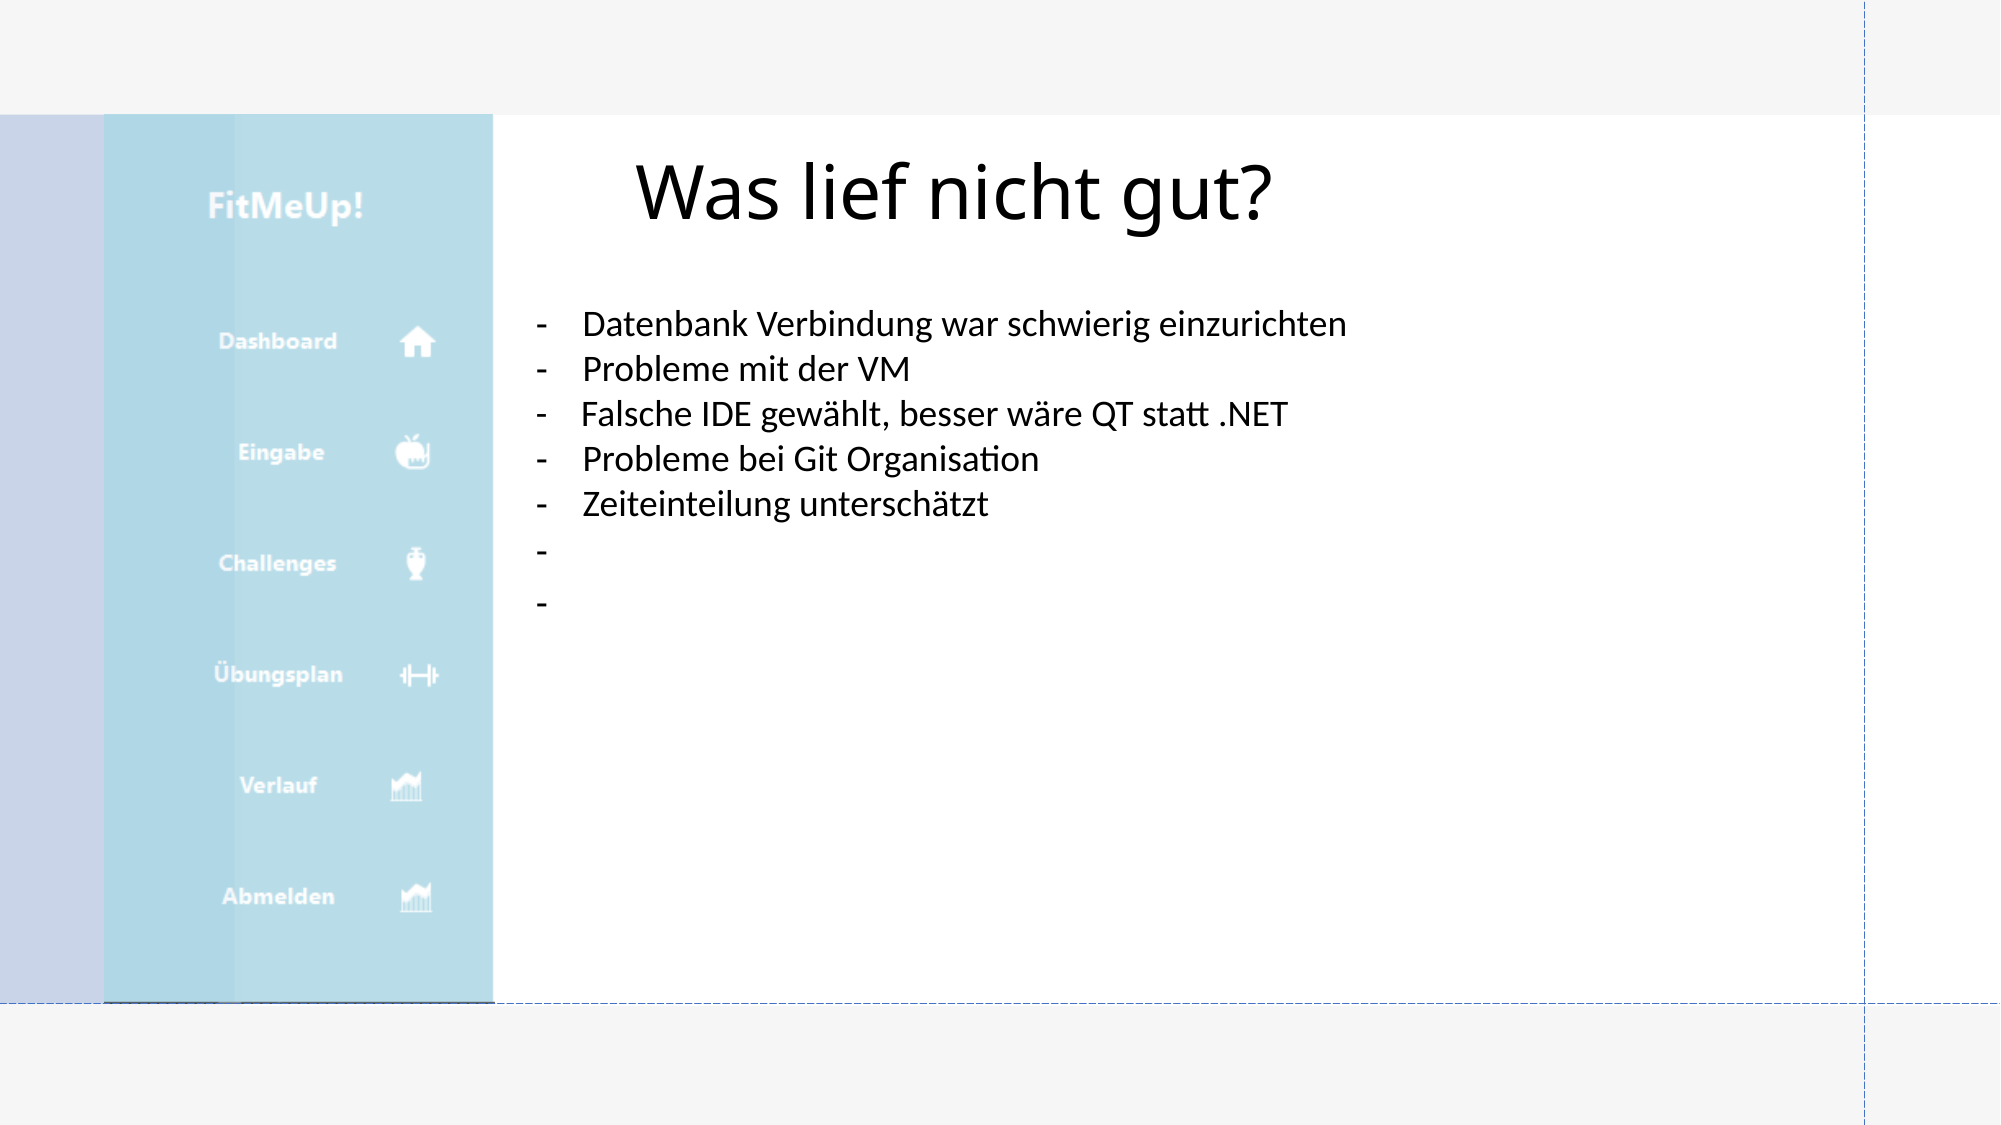

# Was lief nicht gut?
Datenbank Verbindung war schwierig einzurichten
Probleme mit der VM
- Falsche IDE gewählt, besser wäre QT statt .NET
Probleme bei Git Organisation
Zeiteinteilung unterschätzt